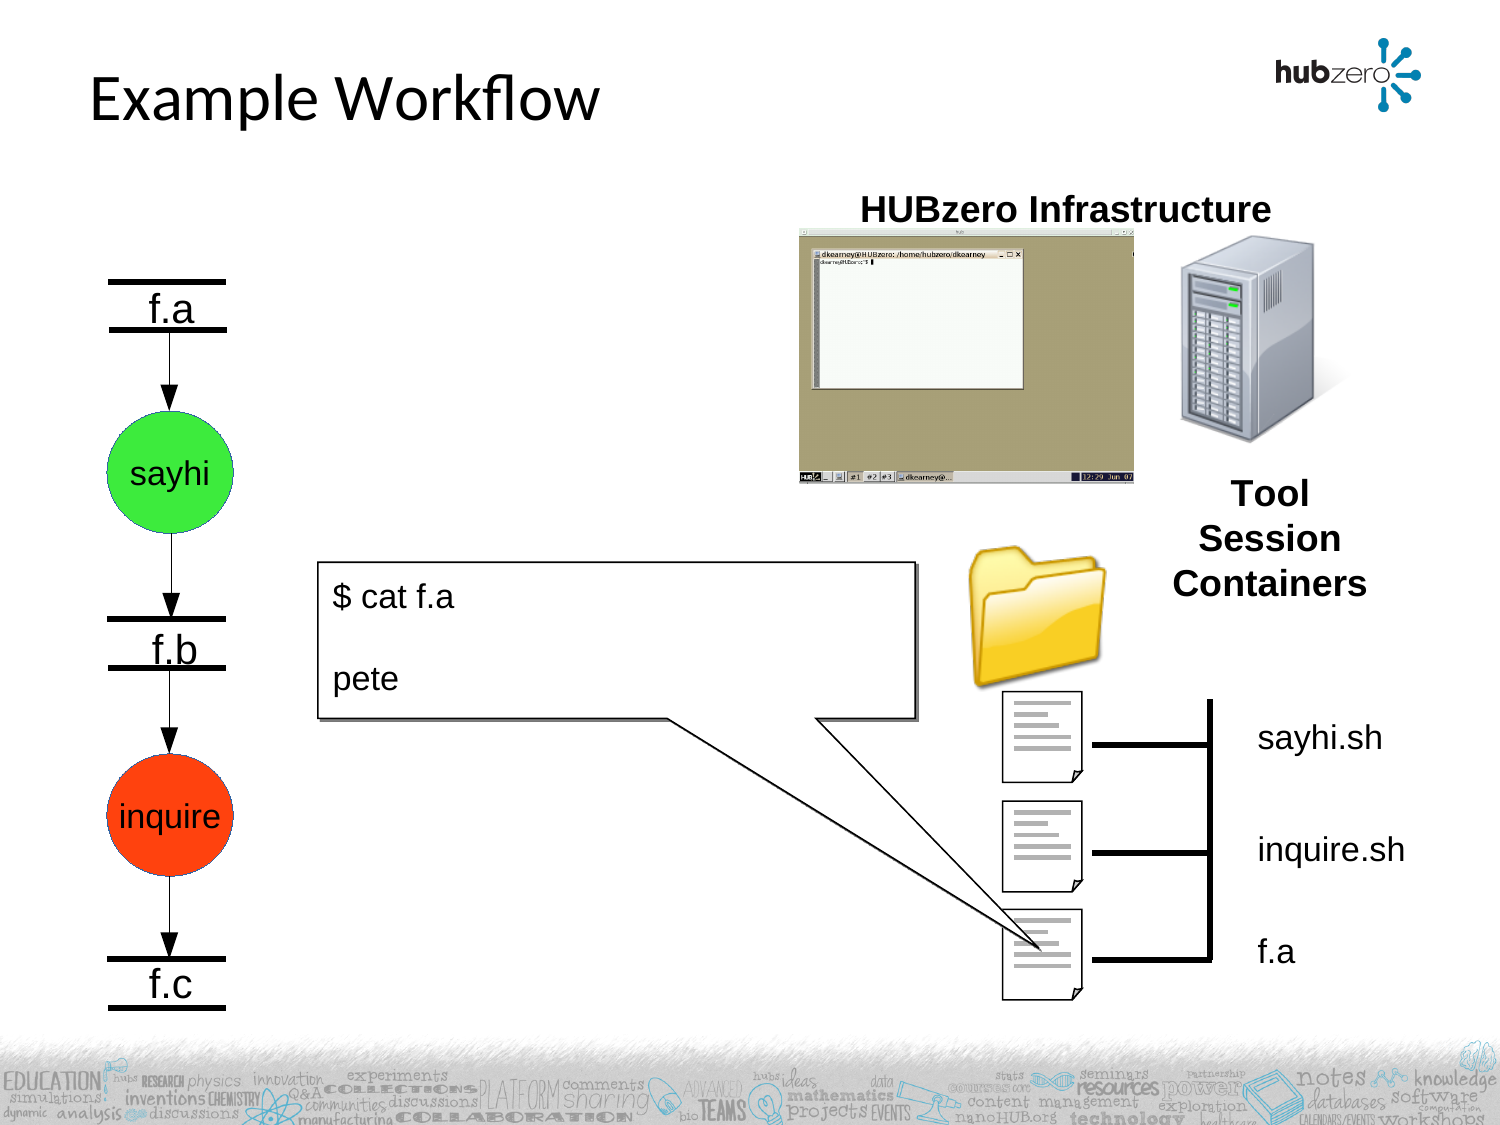

# Example Workflow
HUBzero Infrastructure
f.a
sayhi
Tool Session
Containers
$ cat f.a
pete
f.b
sayhi.sh
inquire
inquire.sh
f.a
f.c